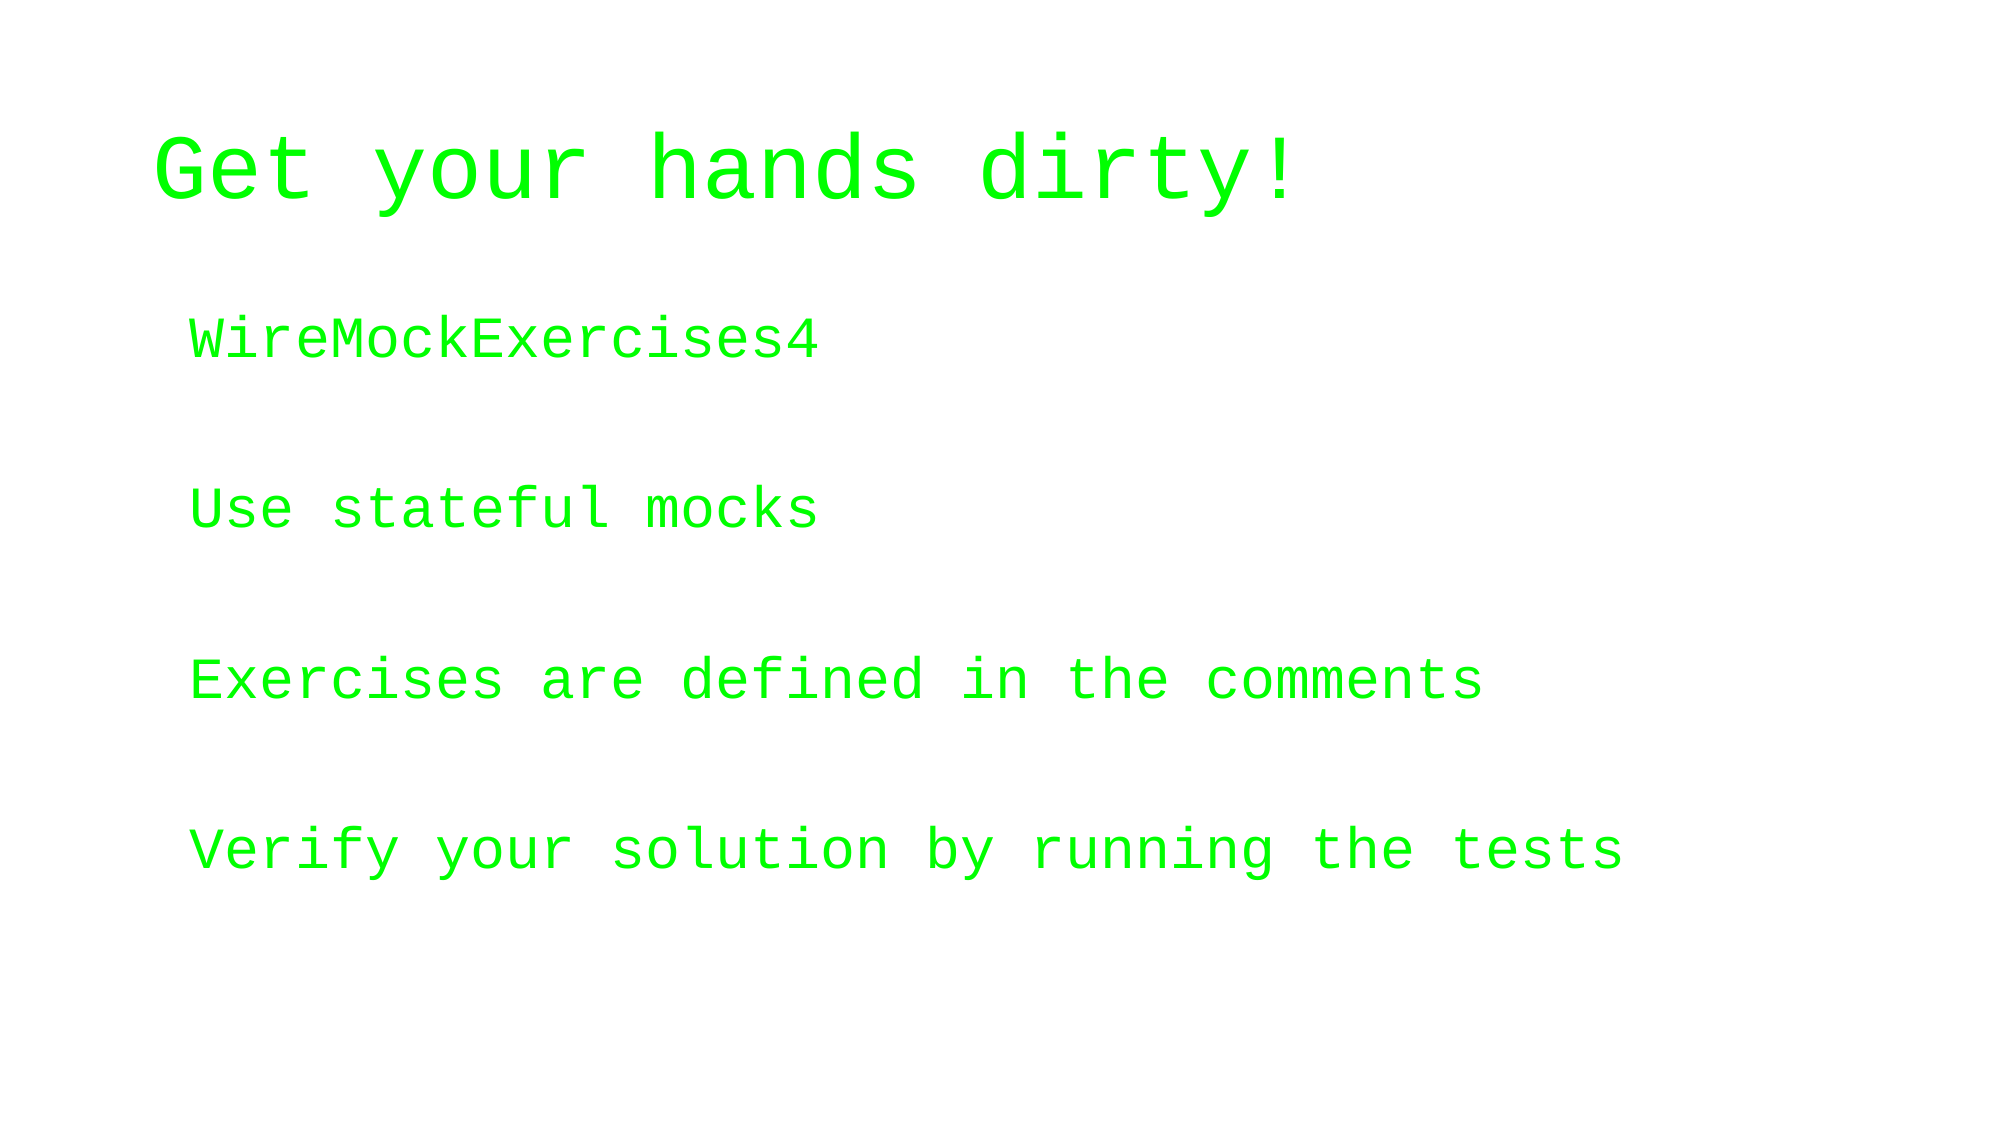

# Get your hands dirty!
WireMockExercises4
Use stateful mocks
Exercises are defined in the comments
Verify your solution by running the tests